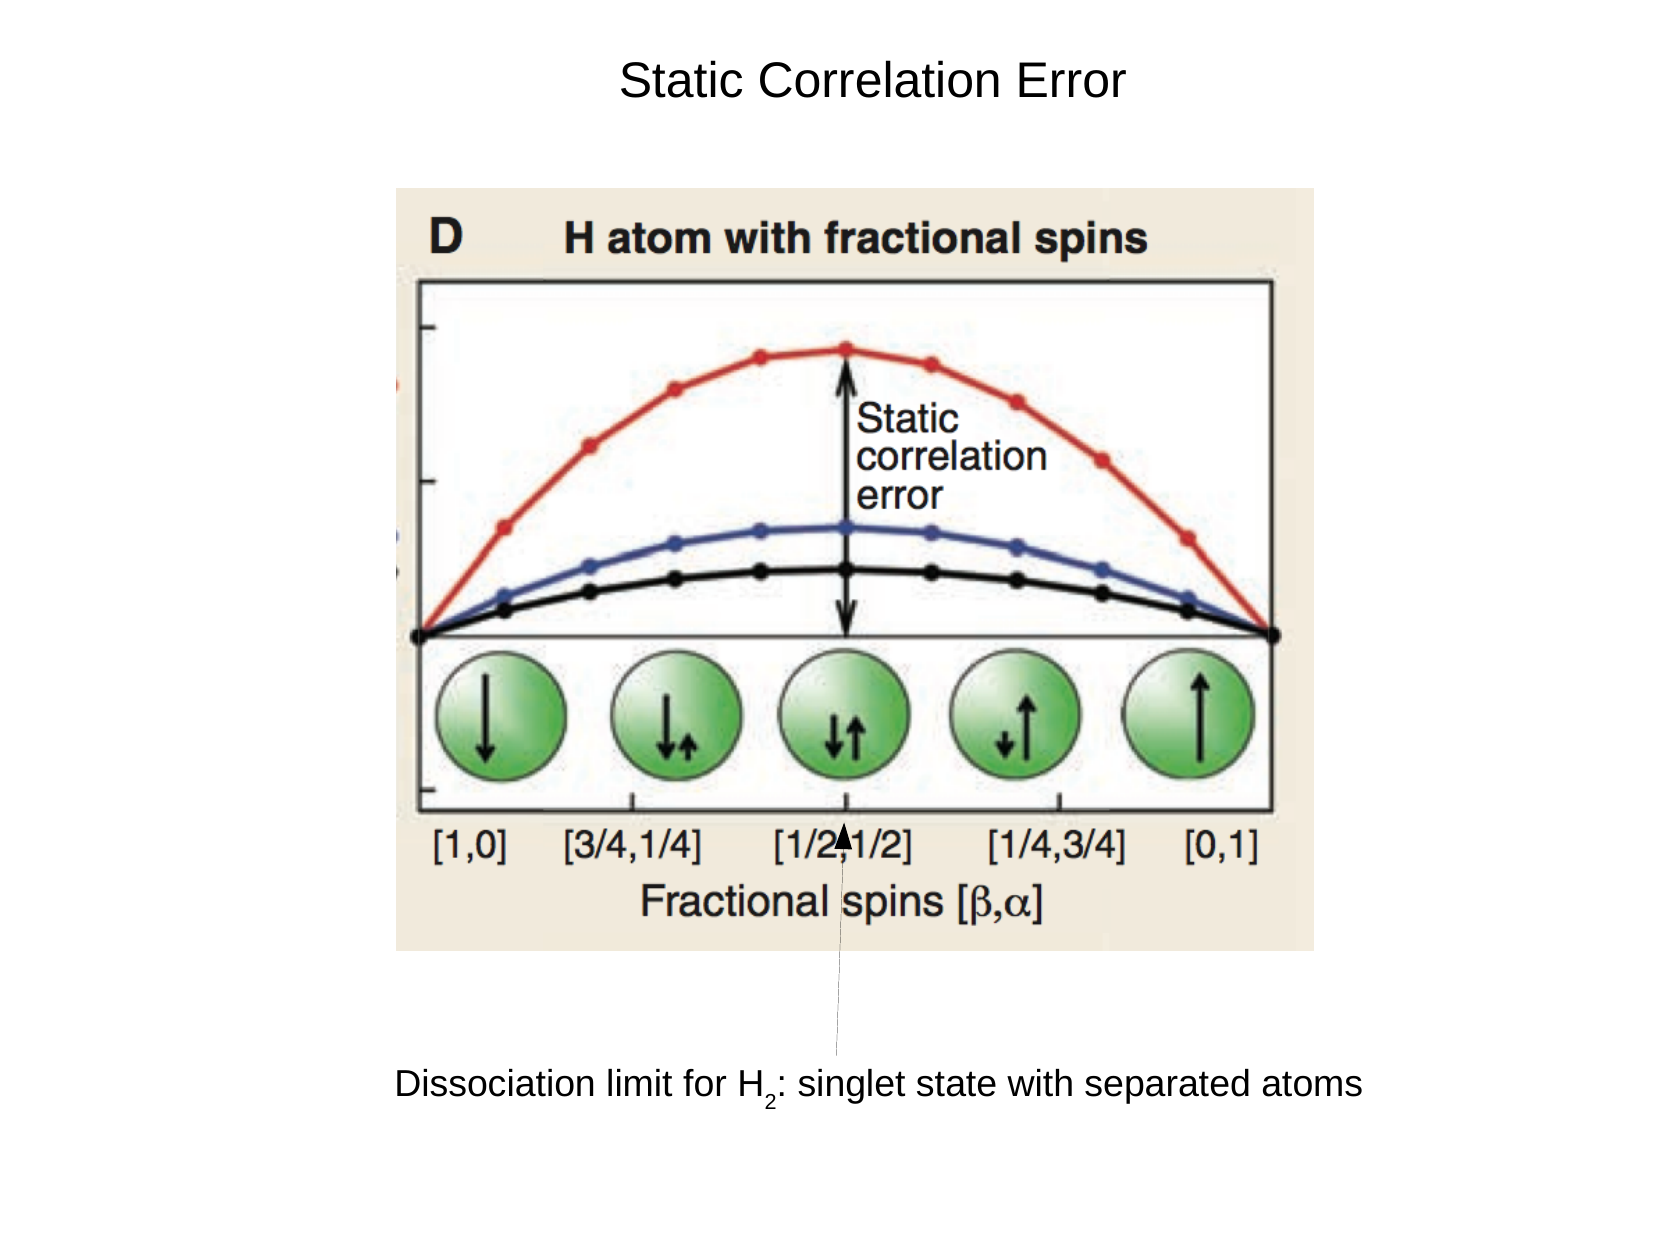

Static Correlation Error
Dissociation limit for H2: singlet state with separated atoms